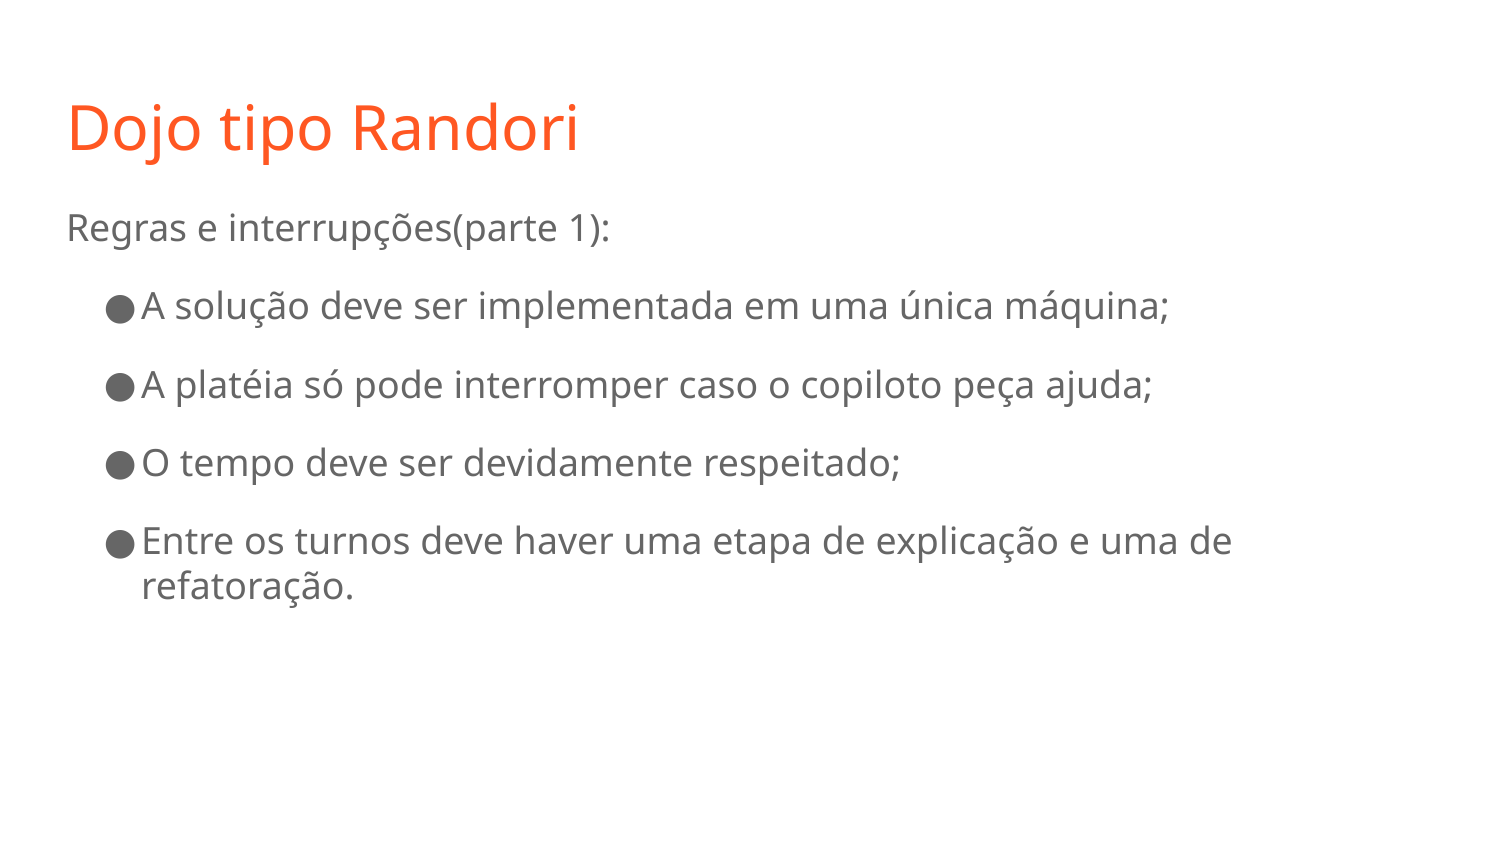

# Dojo tipo Randori
Regras e interrupções(parte 1):
A solução deve ser implementada em uma única máquina;
A platéia só pode interromper caso o copiloto peça ajuda;
O tempo deve ser devidamente respeitado;
Entre os turnos deve haver uma etapa de explicação e uma de refatoração.